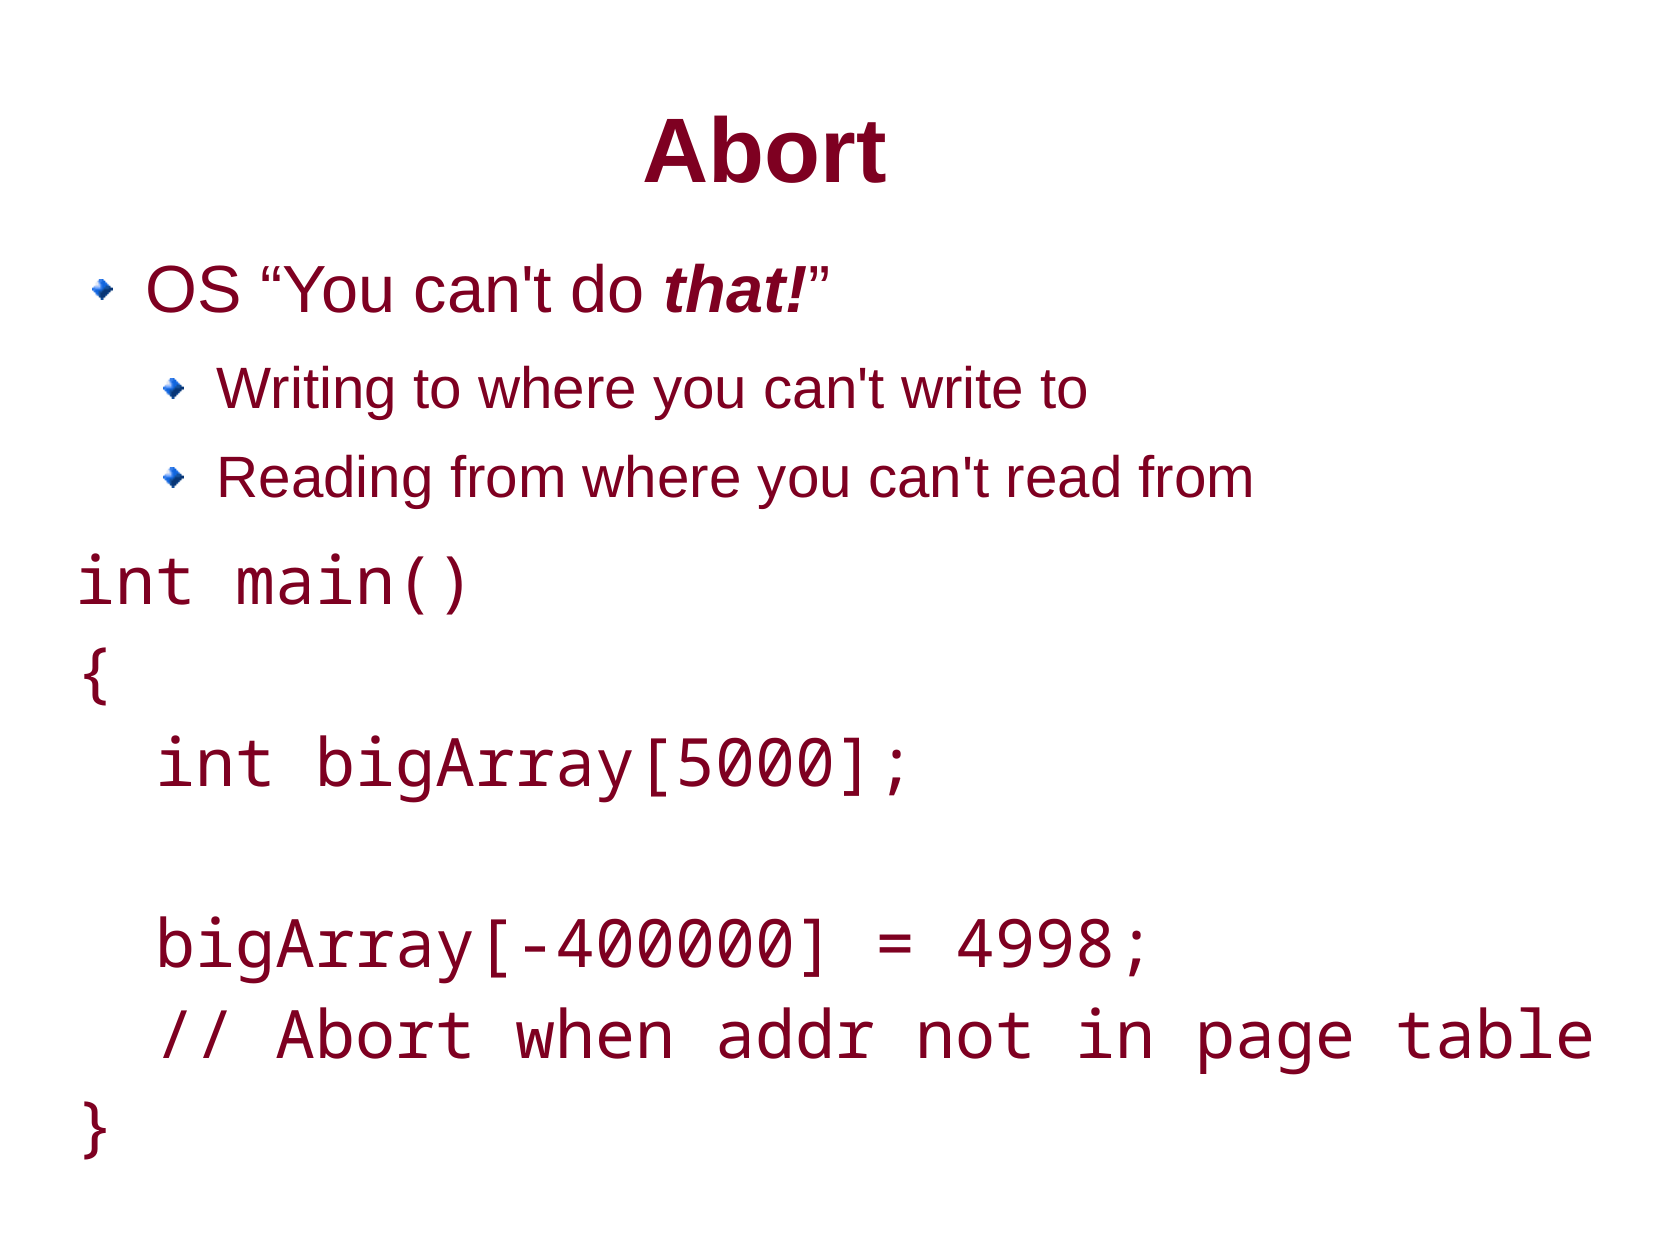

# Abort
OS “You can't do that!”
Writing to where you can't write to
Reading from where you can't read from
int main()
{
 int bigArray[5000];
 bigArray[-400000] = 4998;
 // Abort when addr not in page table
}